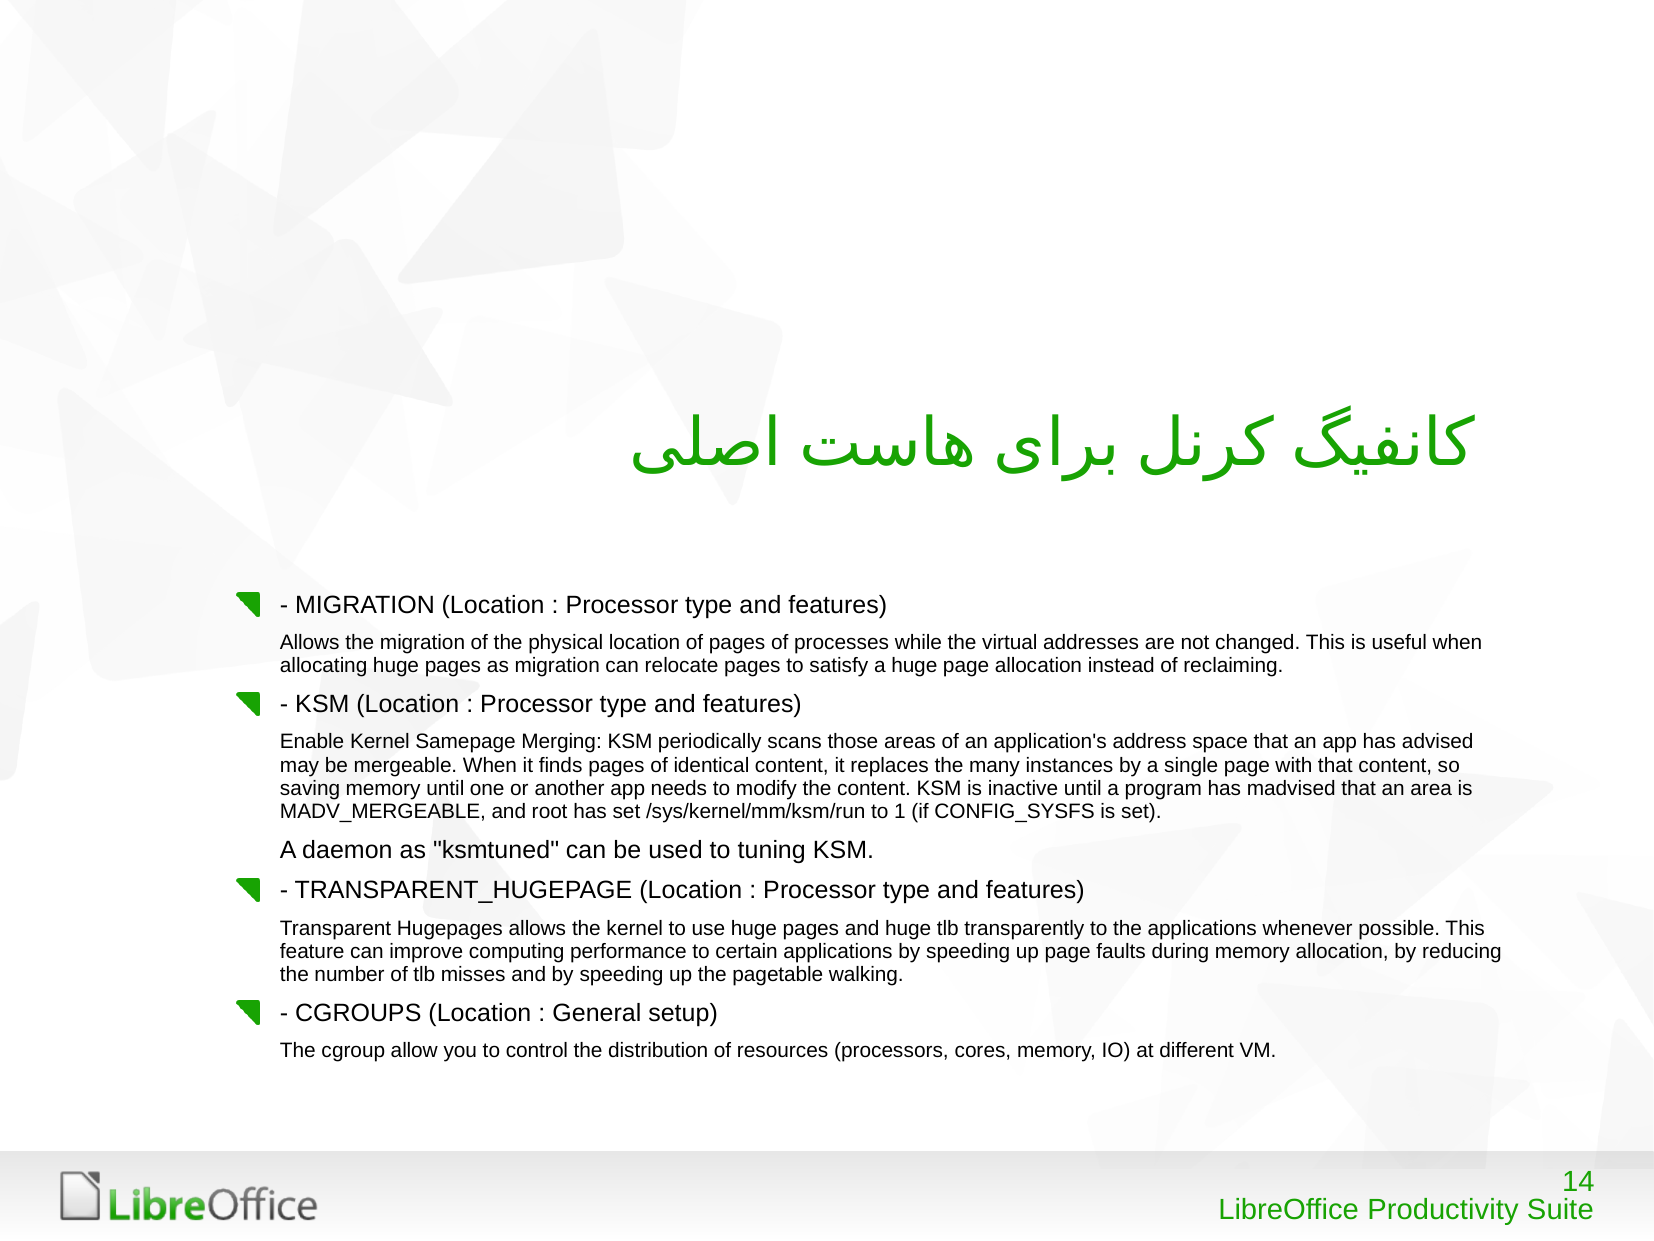

# کانفیگ کرنل برای هاست اصلی
- MIGRATION (Location : Processor type and features)
Allows the migration of the physical location of pages of processes while the virtual addresses are not changed. This is useful when allocating huge pages as migration can relocate pages to satisfy a huge page allocation instead of reclaiming.
- KSM (Location : Processor type and features)
Enable Kernel Samepage Merging: KSM periodically scans those areas of an application's address space that an app has advised may be mergeable. When it finds pages of identical content, it replaces the many instances by a single page with that content, so saving memory until one or another app needs to modify the content. KSM is inactive until a program has madvised that an area is MADV_MERGEABLE, and root has set /sys/kernel/mm/ksm/run to 1 (if CONFIG_SYSFS is set).
A daemon as "ksmtuned" can be used to tuning KSM.
- TRANSPARENT_HUGEPAGE (Location : Processor type and features)
Transparent Hugepages allows the kernel to use huge pages and huge tlb transparently to the applications whenever possible. This feature can improve computing performance to certain applications by speeding up page faults during memory allocation, by reducing the number of tlb misses and by speeding up the pagetable walking.
- CGROUPS (Location : General setup)
The cgroup allow you to control the distribution of resources (processors, cores, memory, IO) at different VM.
14
LibreOffice Productivity Suite